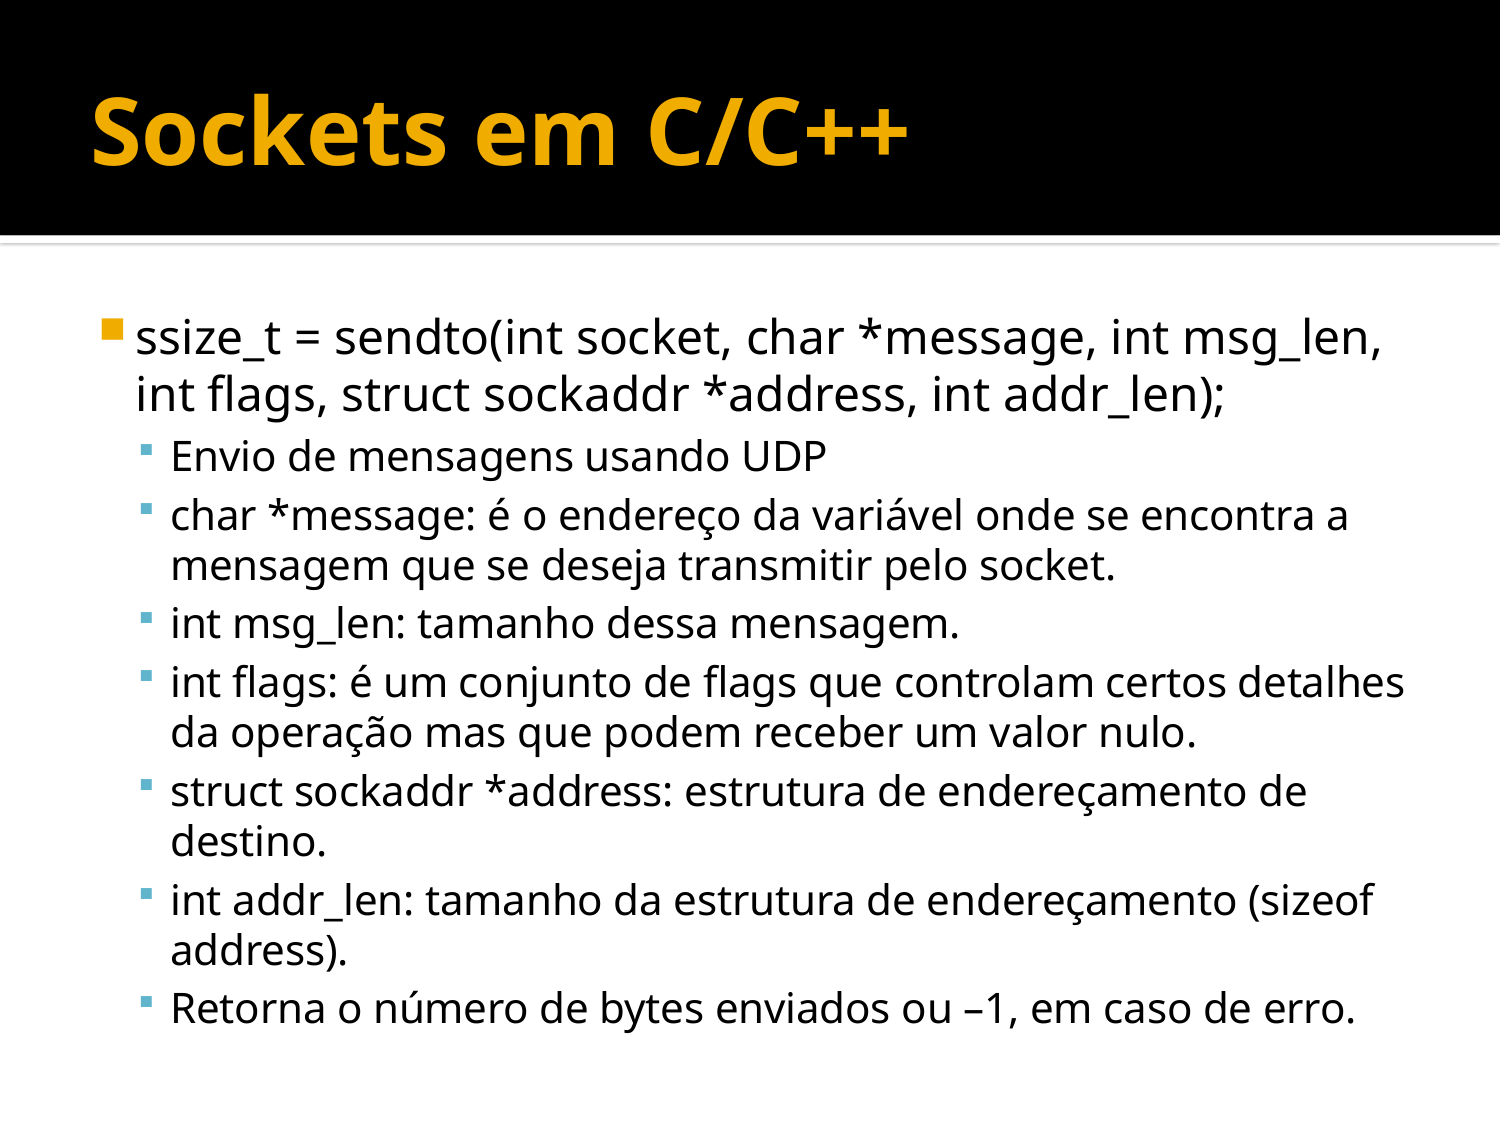

# Sockets em C/C++
ssize_t = sendto(int socket, char *message, int msg_len, int flags, struct sockaddr *address, int addr_len);
Envio de mensagens usando UDP
char *message: é o endereço da variável onde se encontra a mensagem que se deseja transmitir pelo socket.
int msg_len: tamanho dessa mensagem.
int flags: é um conjunto de flags que controlam certos detalhes da operação mas que podem receber um valor nulo.
struct sockaddr *address: estrutura de endereçamento de destino.
int addr_len: tamanho da estrutura de endereçamento (sizeof address).
Retorna o número de bytes enviados ou –1, em caso de erro.